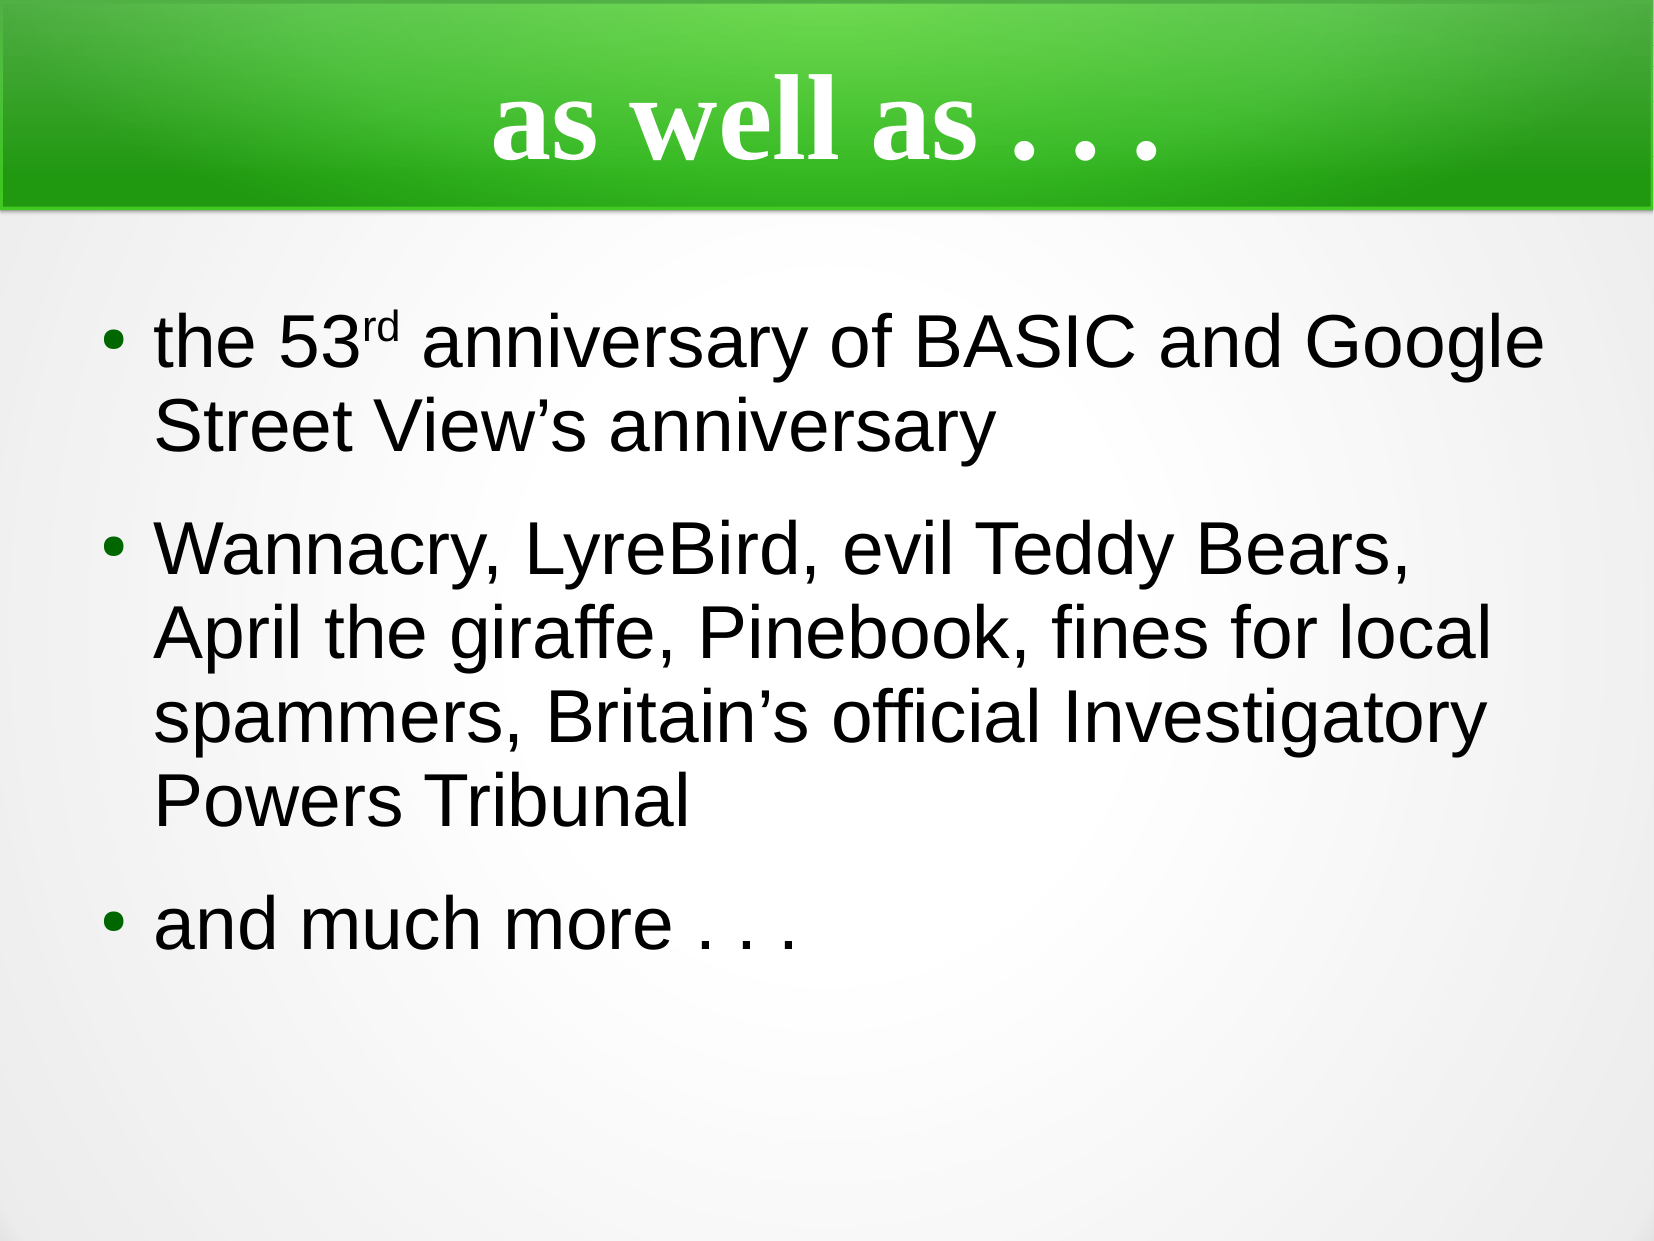

# as well as . . .
the 53rd anniversary of BASIC and Google Street View’s anniversary
Wannacry, LyreBird, evil Teddy Bears, April the giraffe, Pinebook, fines for local spammers, Britain’s official Investigatory Powers Tribunal
and much more . . .